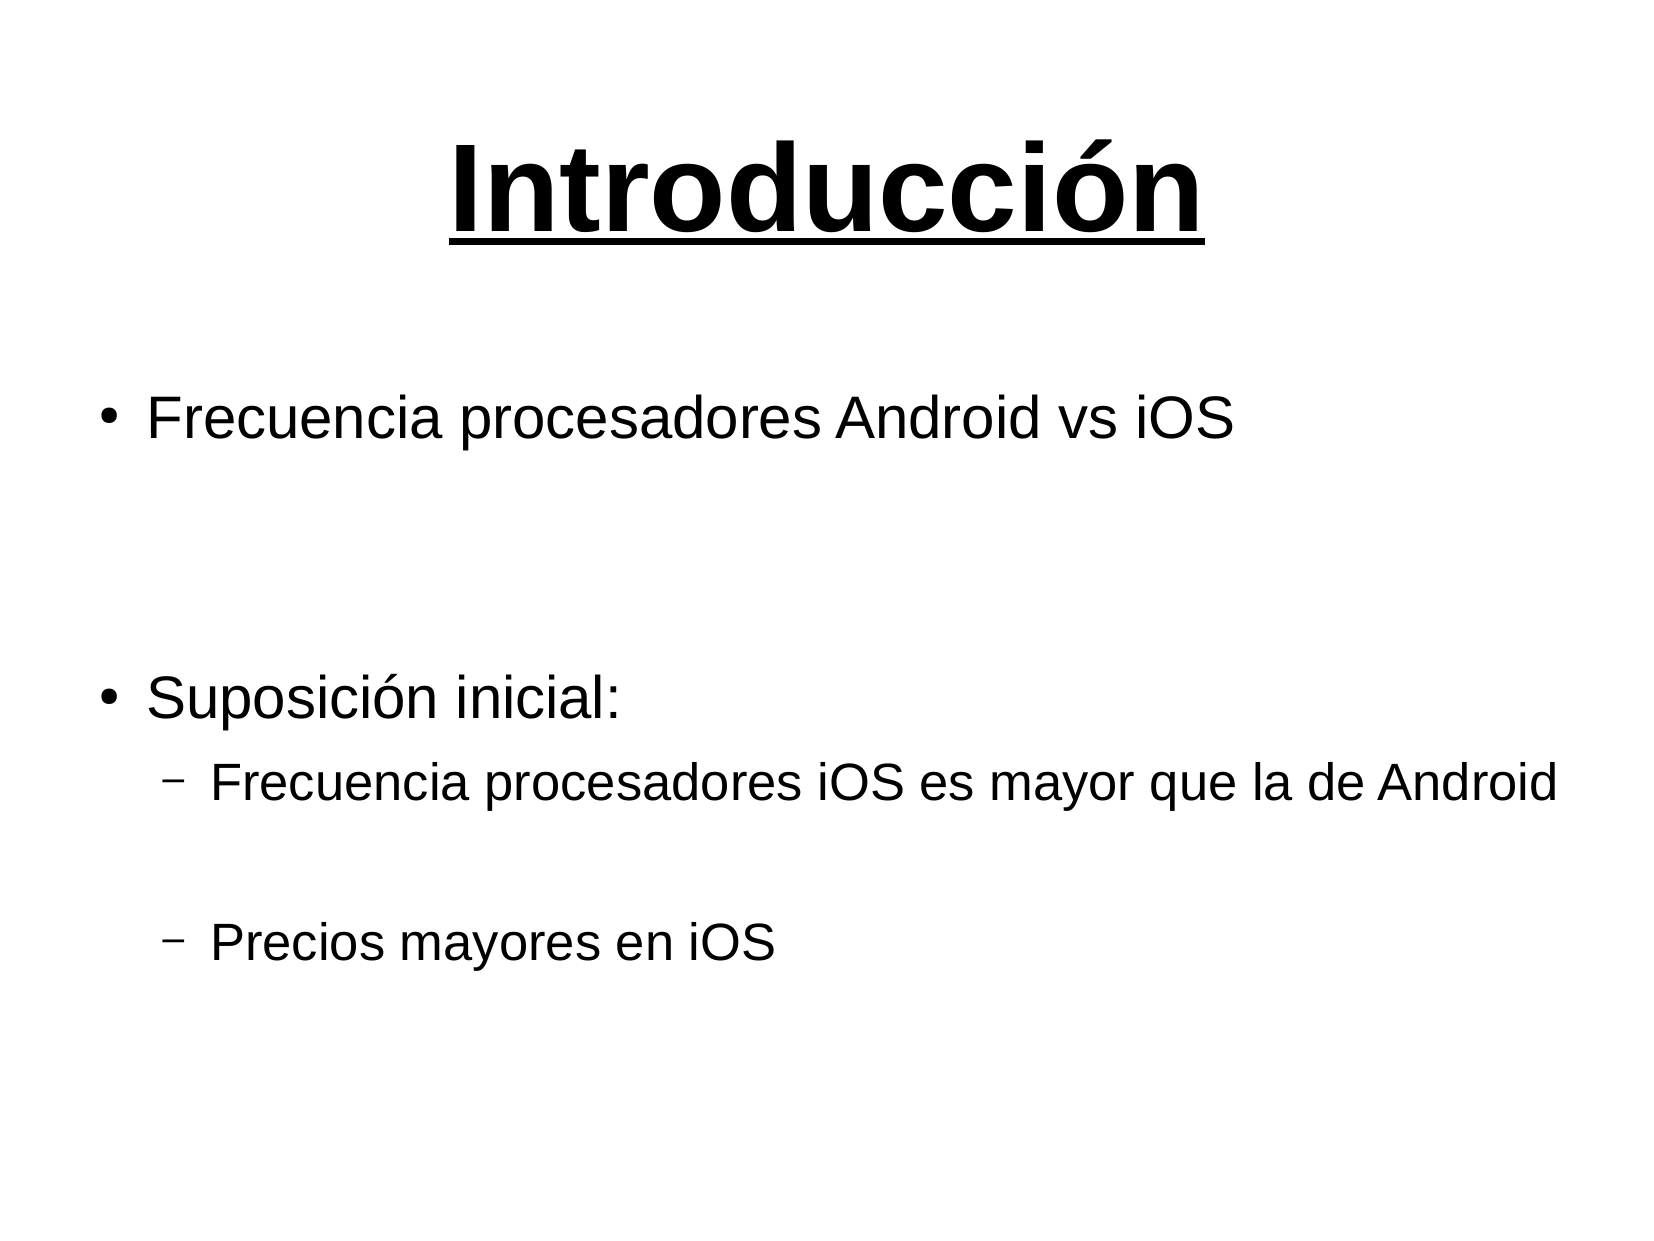

# Introducción
Frecuencia procesadores Android vs iOS
Suposición inicial:
Frecuencia procesadores iOS es mayor que la de Android
Precios mayores en iOS